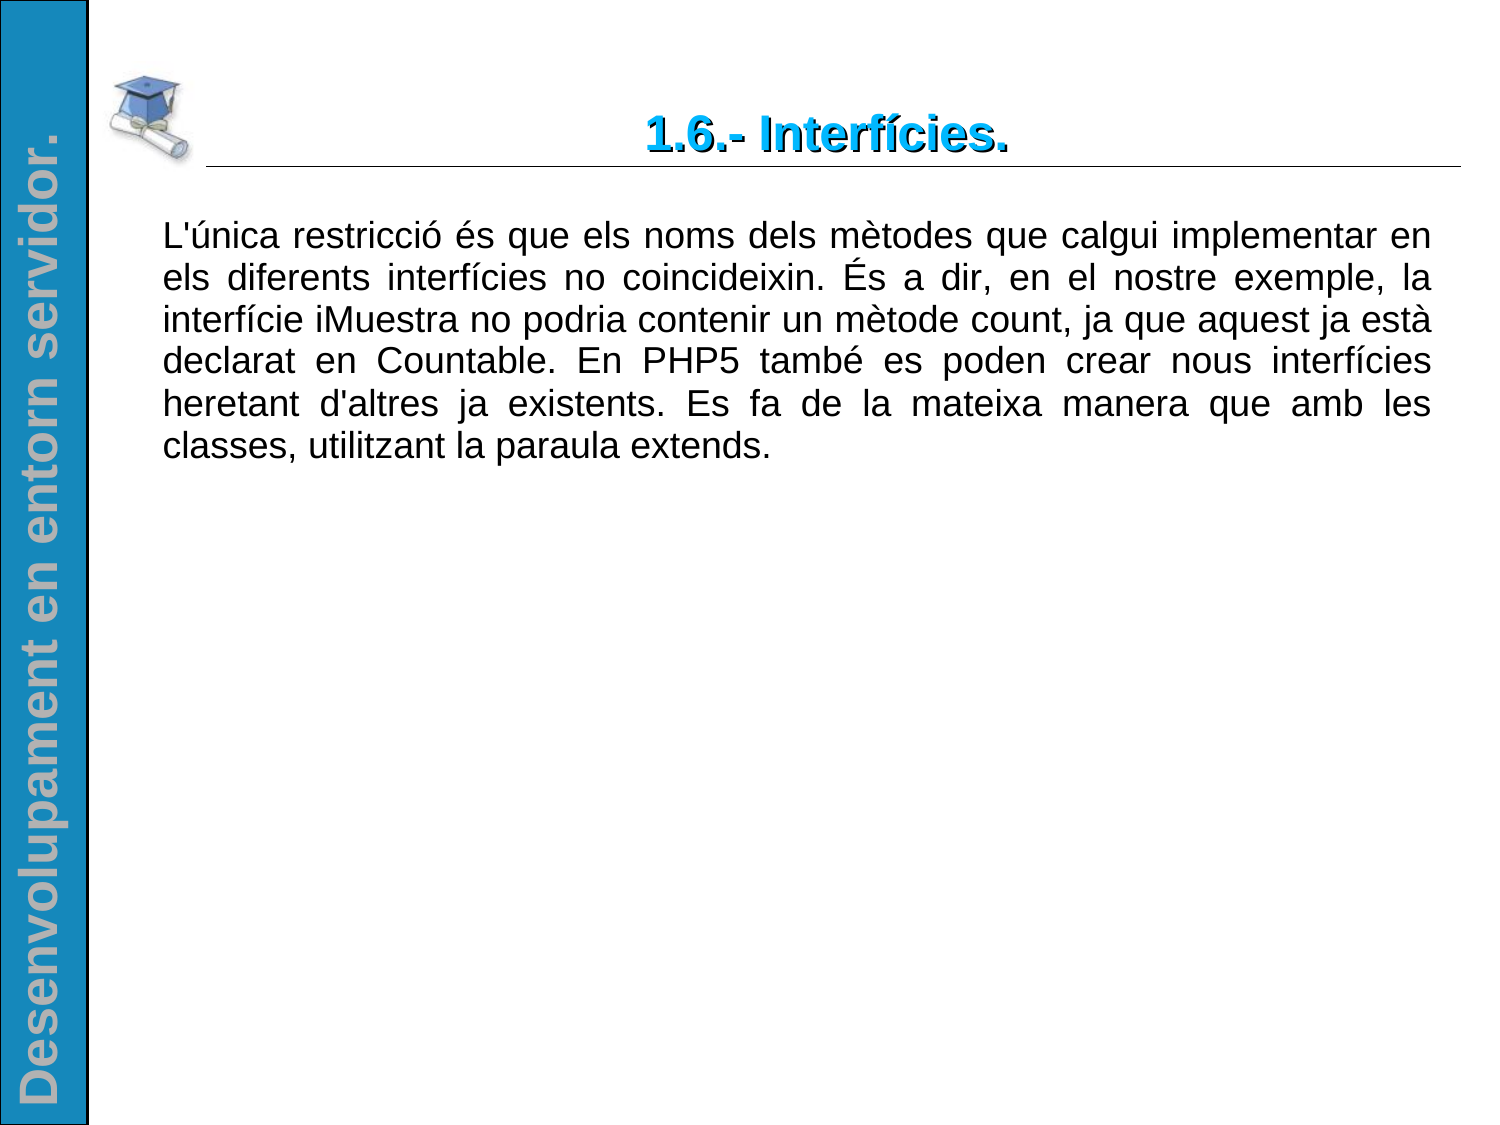

# 1.6.- Interfícies.
L'única restricció és que els noms dels mètodes que calgui implementar en els diferents interfícies no coincideixin. És a dir, en el nostre exemple, la interfície iMuestra no podria contenir un mètode count, ja que aquest ja està declarat en Countable. En PHP5 també es poden crear nous interfícies heretant d'altres ja existents. Es fa de la mateixa manera que amb les classes, utilitzant la paraula extends.